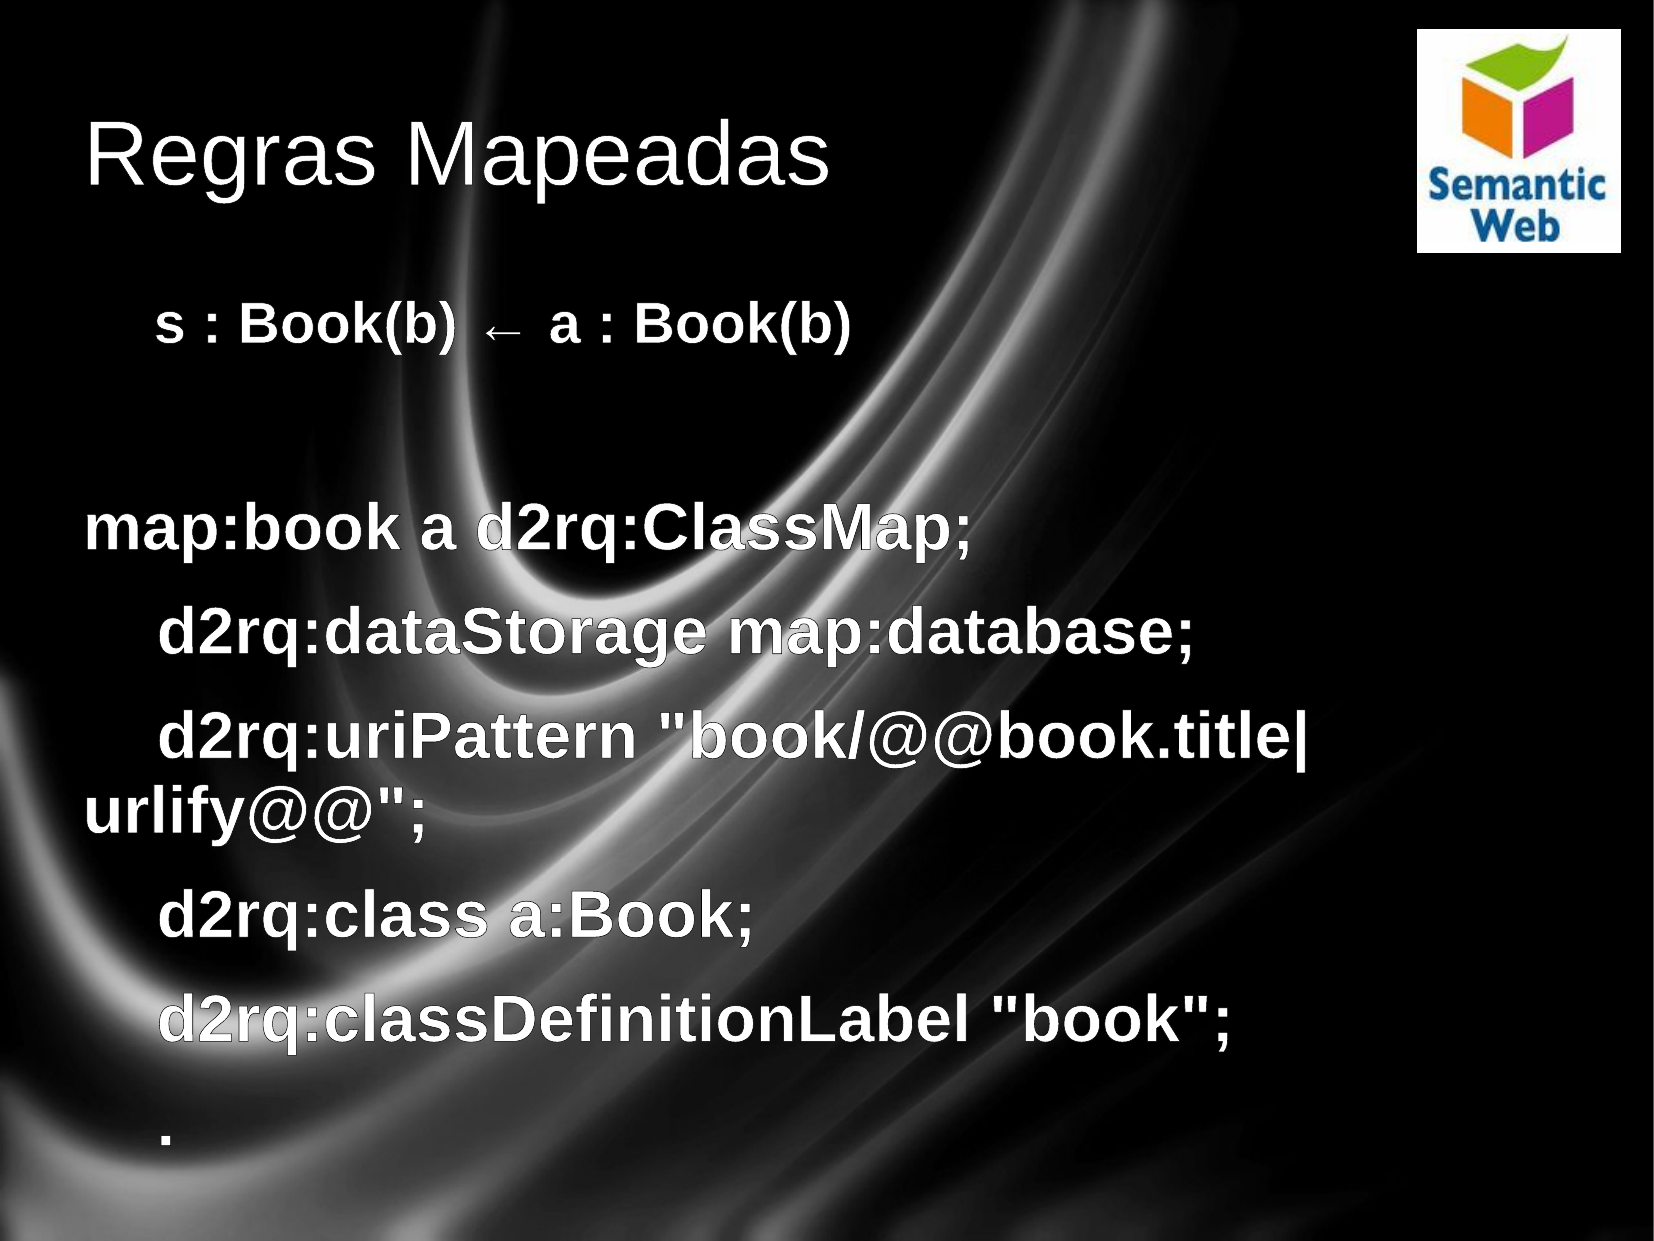

# Regras Mapeadas
s : Book(b) ← a : Book(b)
map:book a d2rq:ClassMap;
 d2rq:dataStorage map:database;
 d2rq:uriPattern "book/@@book.title|urlify@@";
 d2rq:class a:Book;
 d2rq:classDefinitionLabel "book";
 .